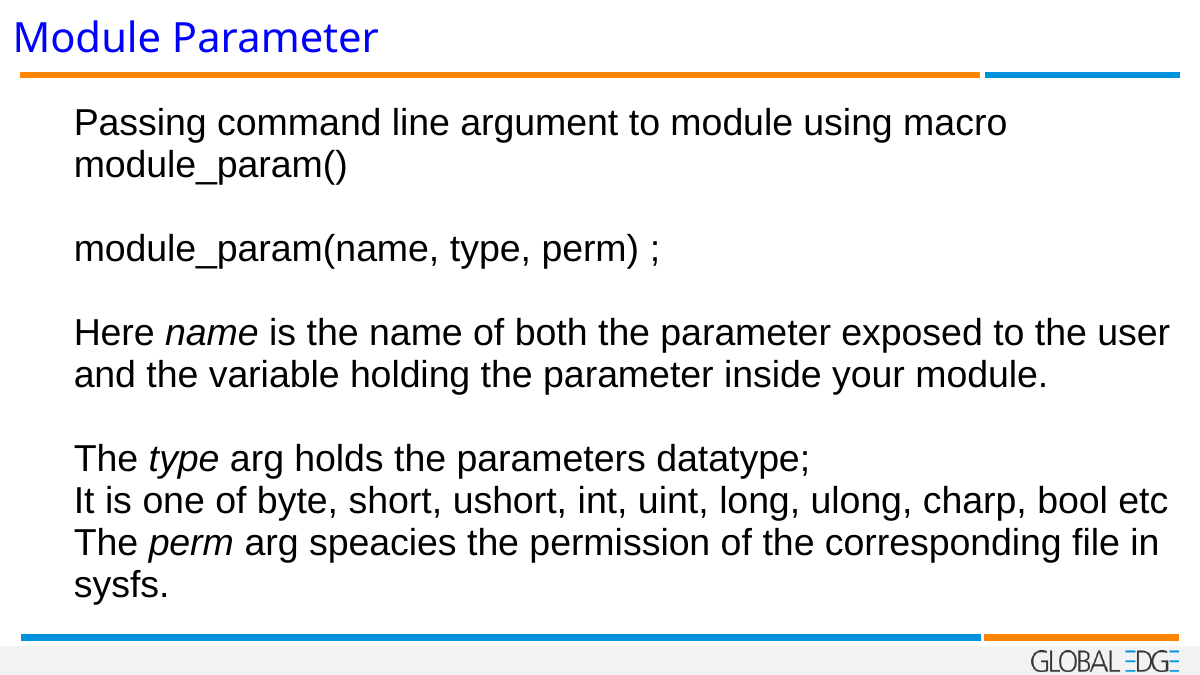

# Module Parameter
Passing command line argument to module using macro module_param()
module_param(name, type, perm) ;
Here name is the name of both the parameter exposed to the user and the variable holding the parameter inside your module.
The type arg holds the parameters datatype;
It is one of byte, short, ushort, int, uint, long, ulong, charp, bool etc
The perm arg speacies the permission of the corresponding file in sysfs.